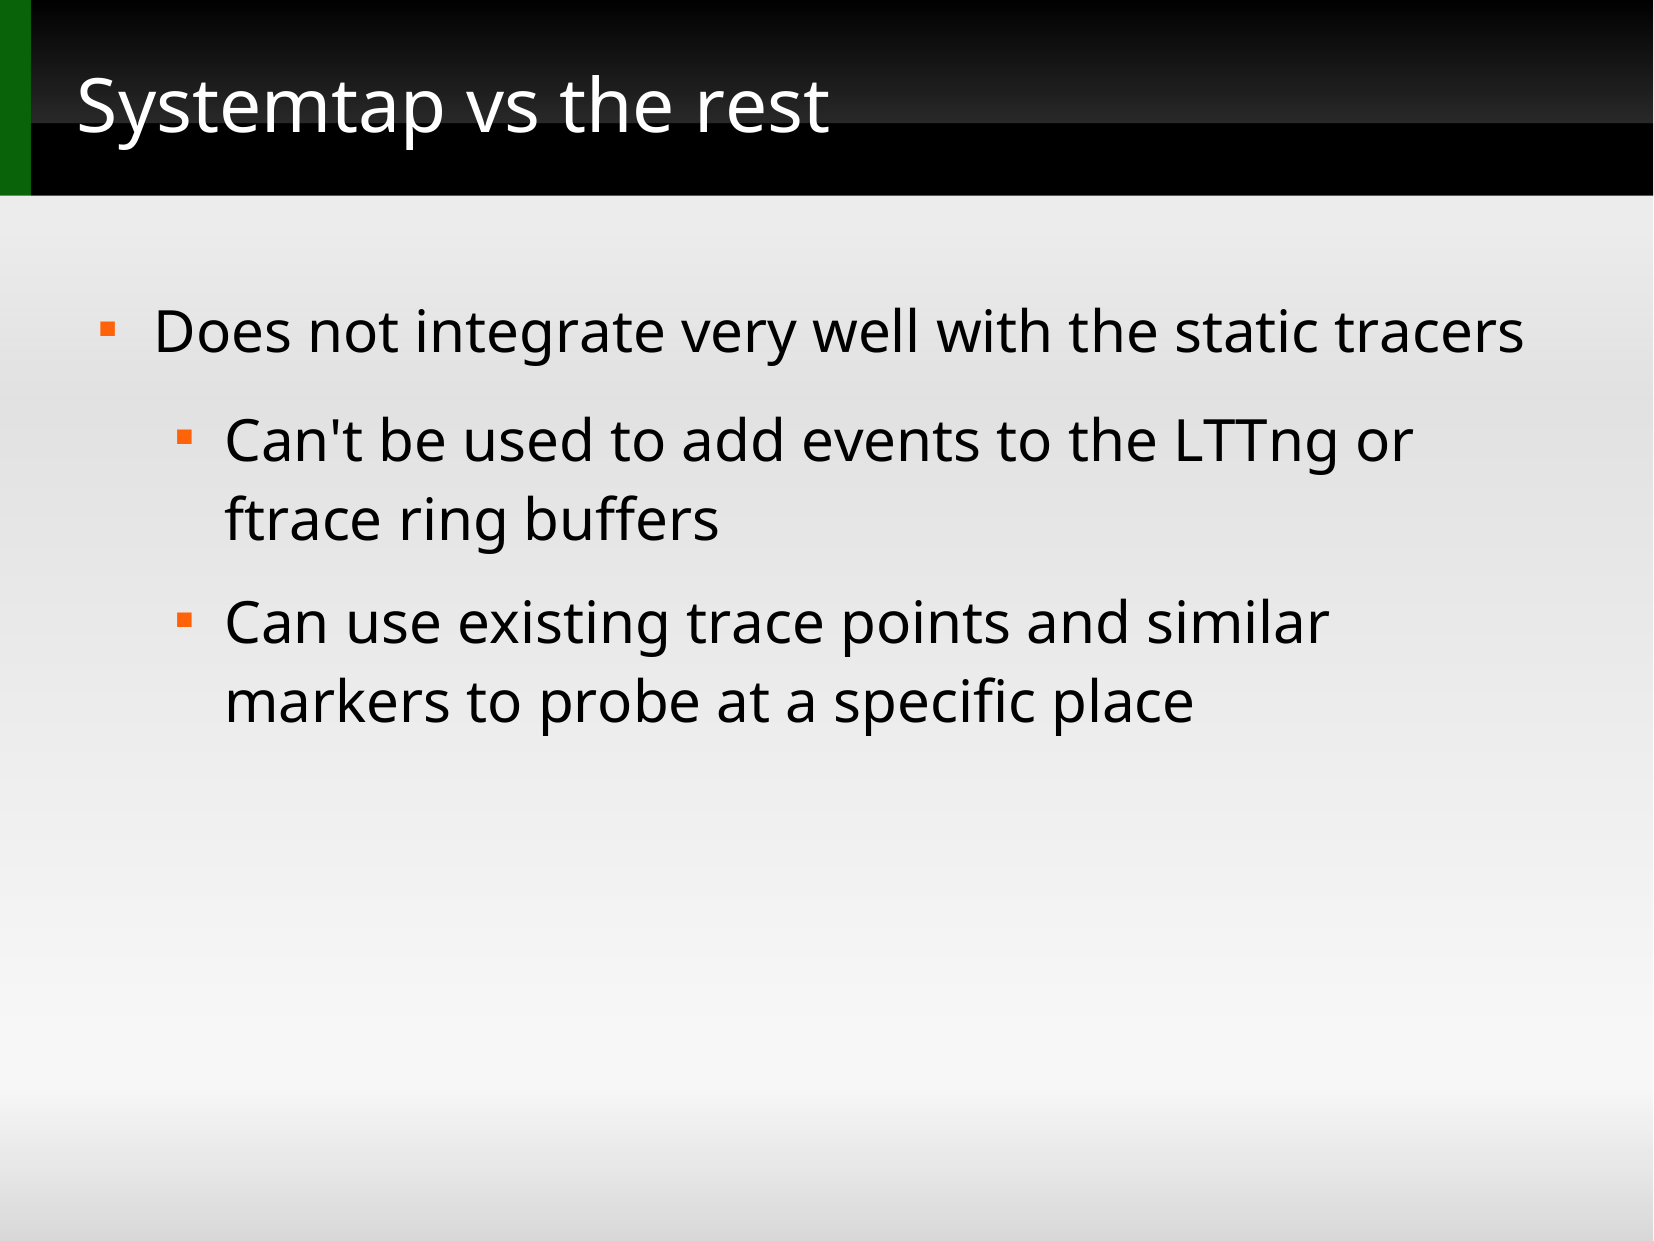

# Systemtap vs the rest
Does not integrate very well with the static tracers
Can't be used to add events to the LTTng or ftrace ring buffers
Can use existing trace points and similar markers to probe at a specific place